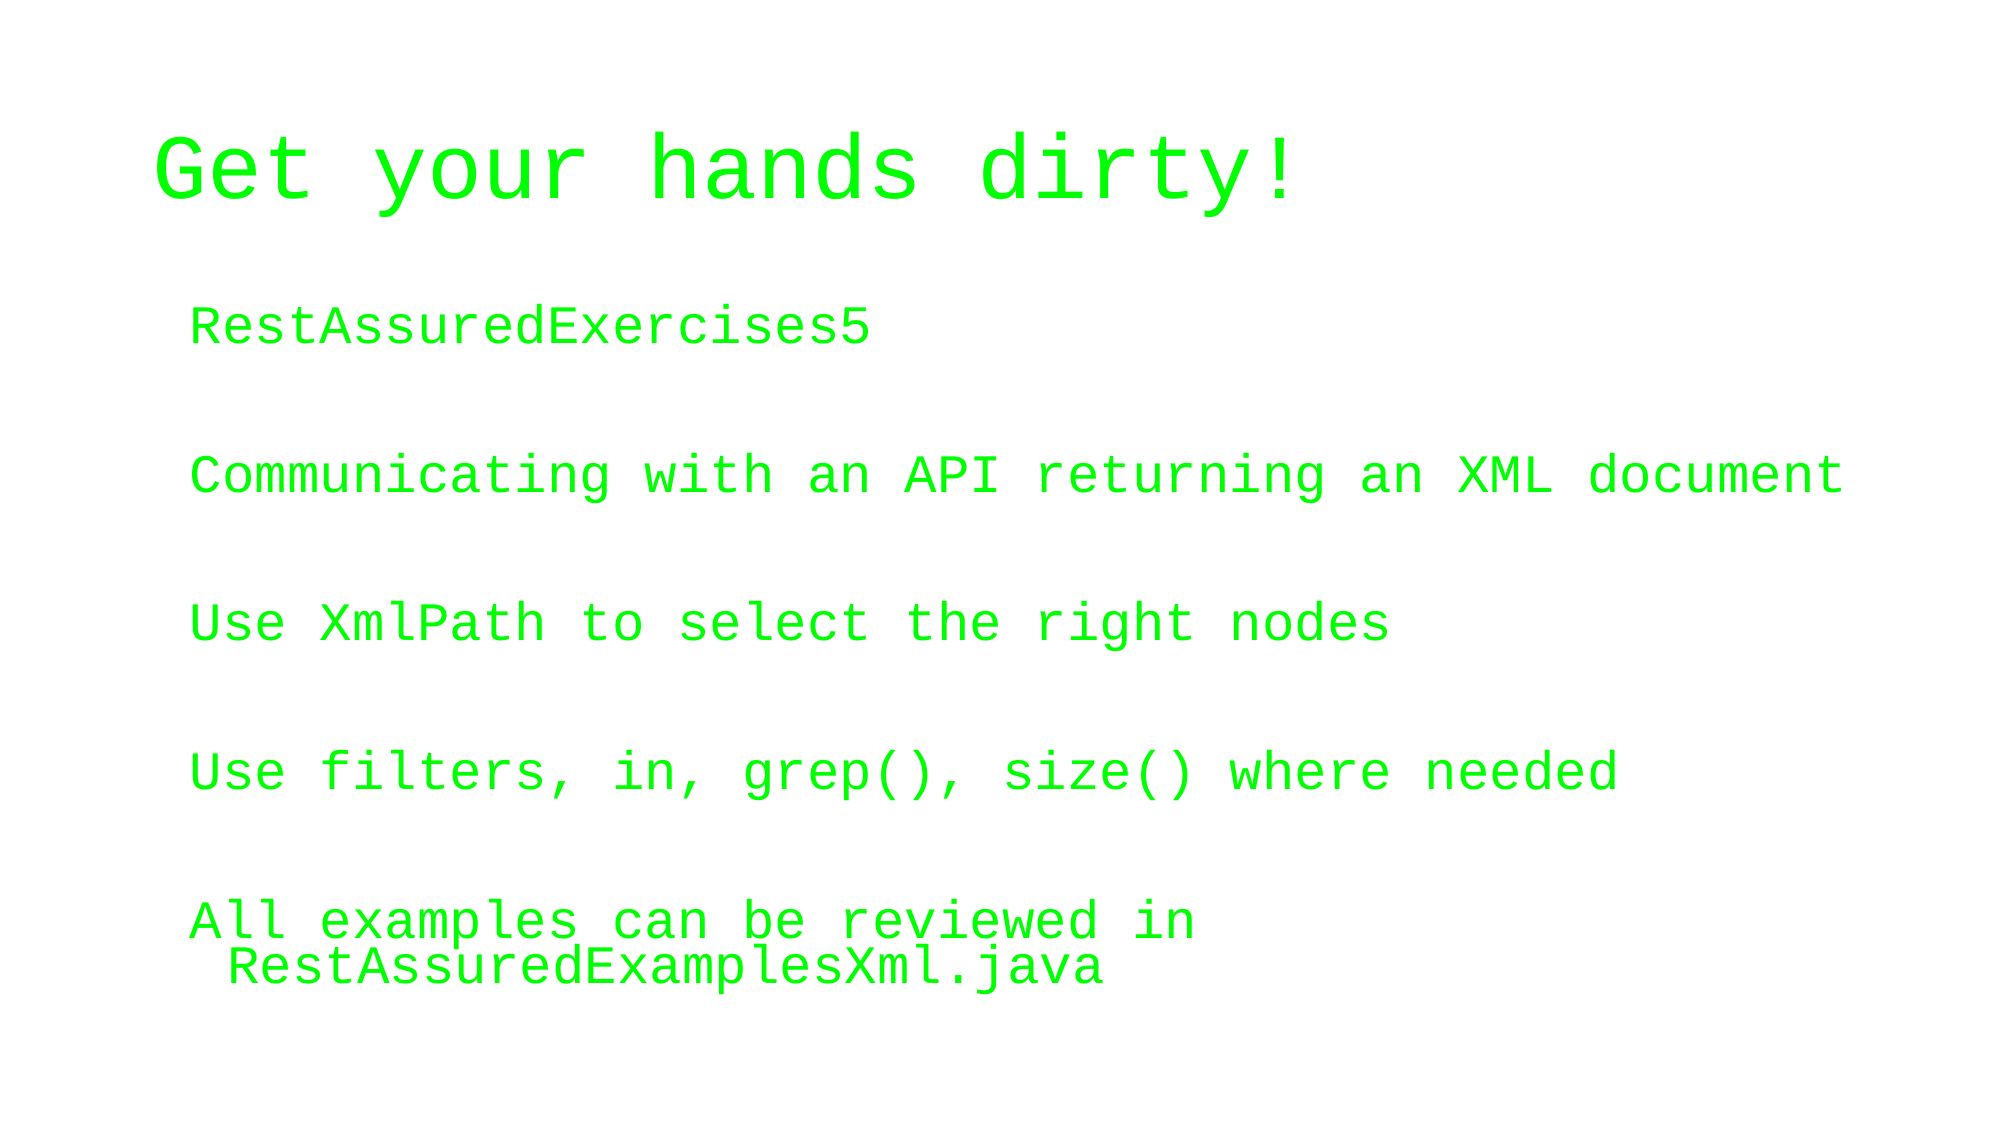

# Get your hands dirty!
RestAssuredExercises5
Communicating with an API returning an XML document
Use XmlPath to select the right nodes
Use filters, in, grep(), size() where needed
All examples can be reviewed in RestAssuredExamplesXml.java